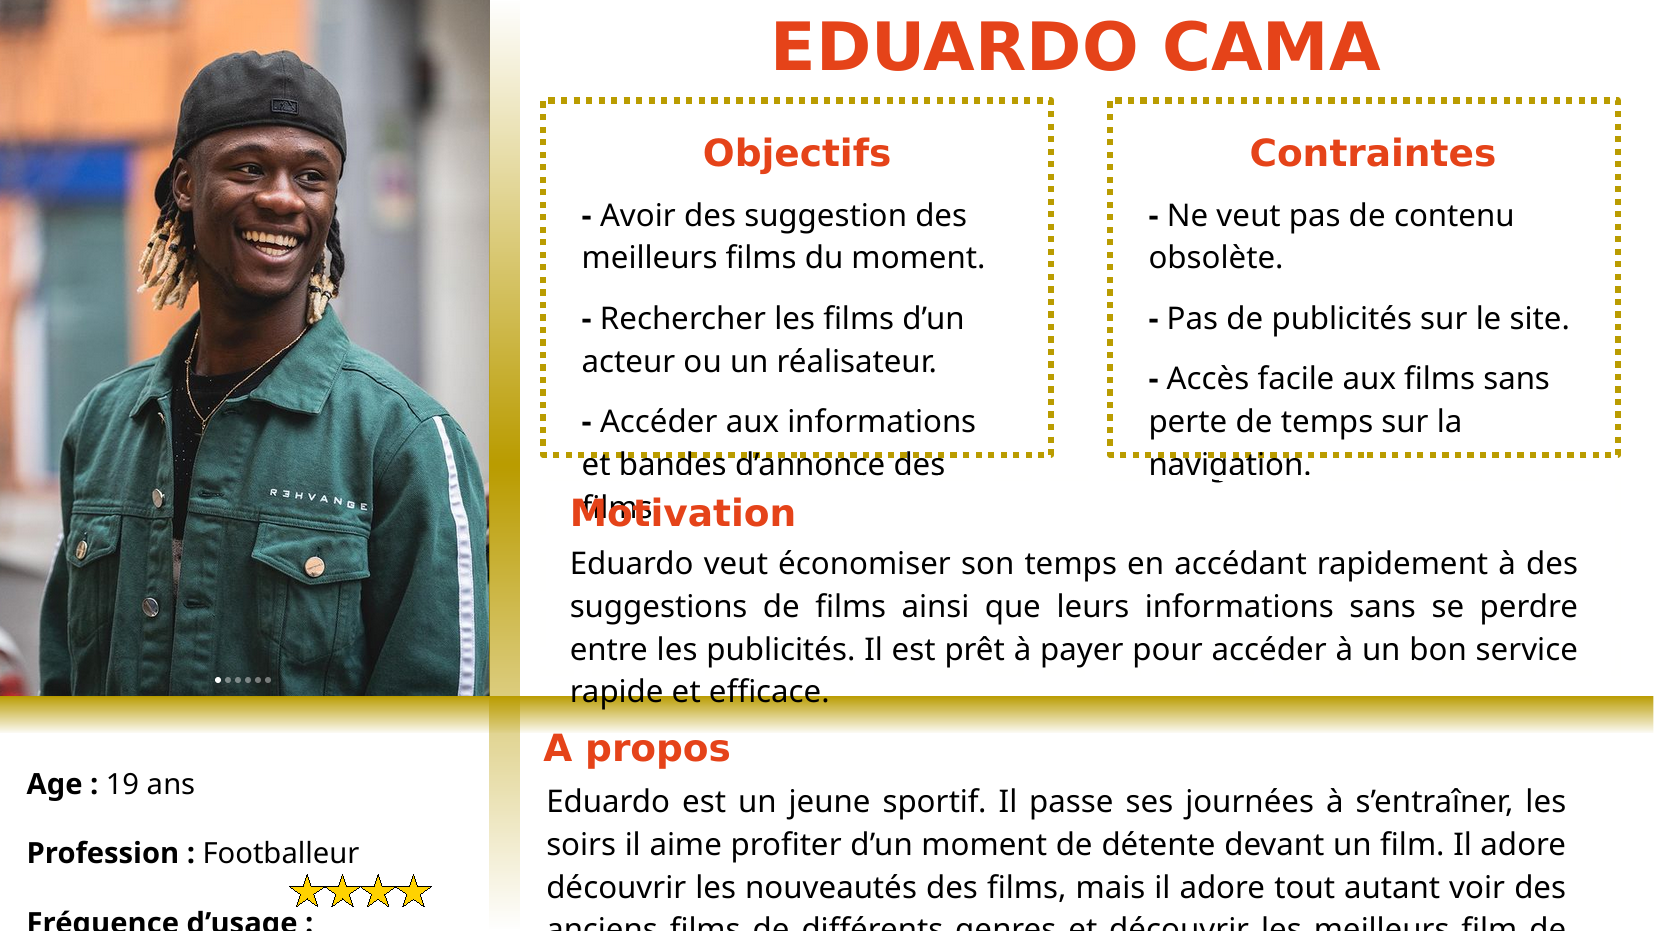

EDUARDO CAMA
Objectifs
- Avoir des suggestion des meilleurs films du moment.
- Rechercher les films d’un acteur ou un réalisateur.
- Accéder aux informations et bandes d’annonce des films.
Contraintes
- Ne veut pas de contenu obsolète.
- Pas de publicités sur le site.
- Accès facile aux films sans perte de temps sur la navigation.
Motivation
Eduardo veut économiser son temps en accédant rapidement à des suggestions de films ainsi que leurs informations sans se perdre entre les publicités. Il est prêt à payer pour accéder à un bon service rapide et efficace.
A propos
Age : 19 ans
Profession : Footballeur
Fréquence d’usage :
Eduardo est un jeune sportif. Il passe ses journées à s’entraîner, les soirs il aime profiter d’un moment de détente devant un film. Il adore découvrir les nouveautés des films, mais il adore tout autant voir des anciens films de différents genres et découvrir les meilleurs film de différentes époques.